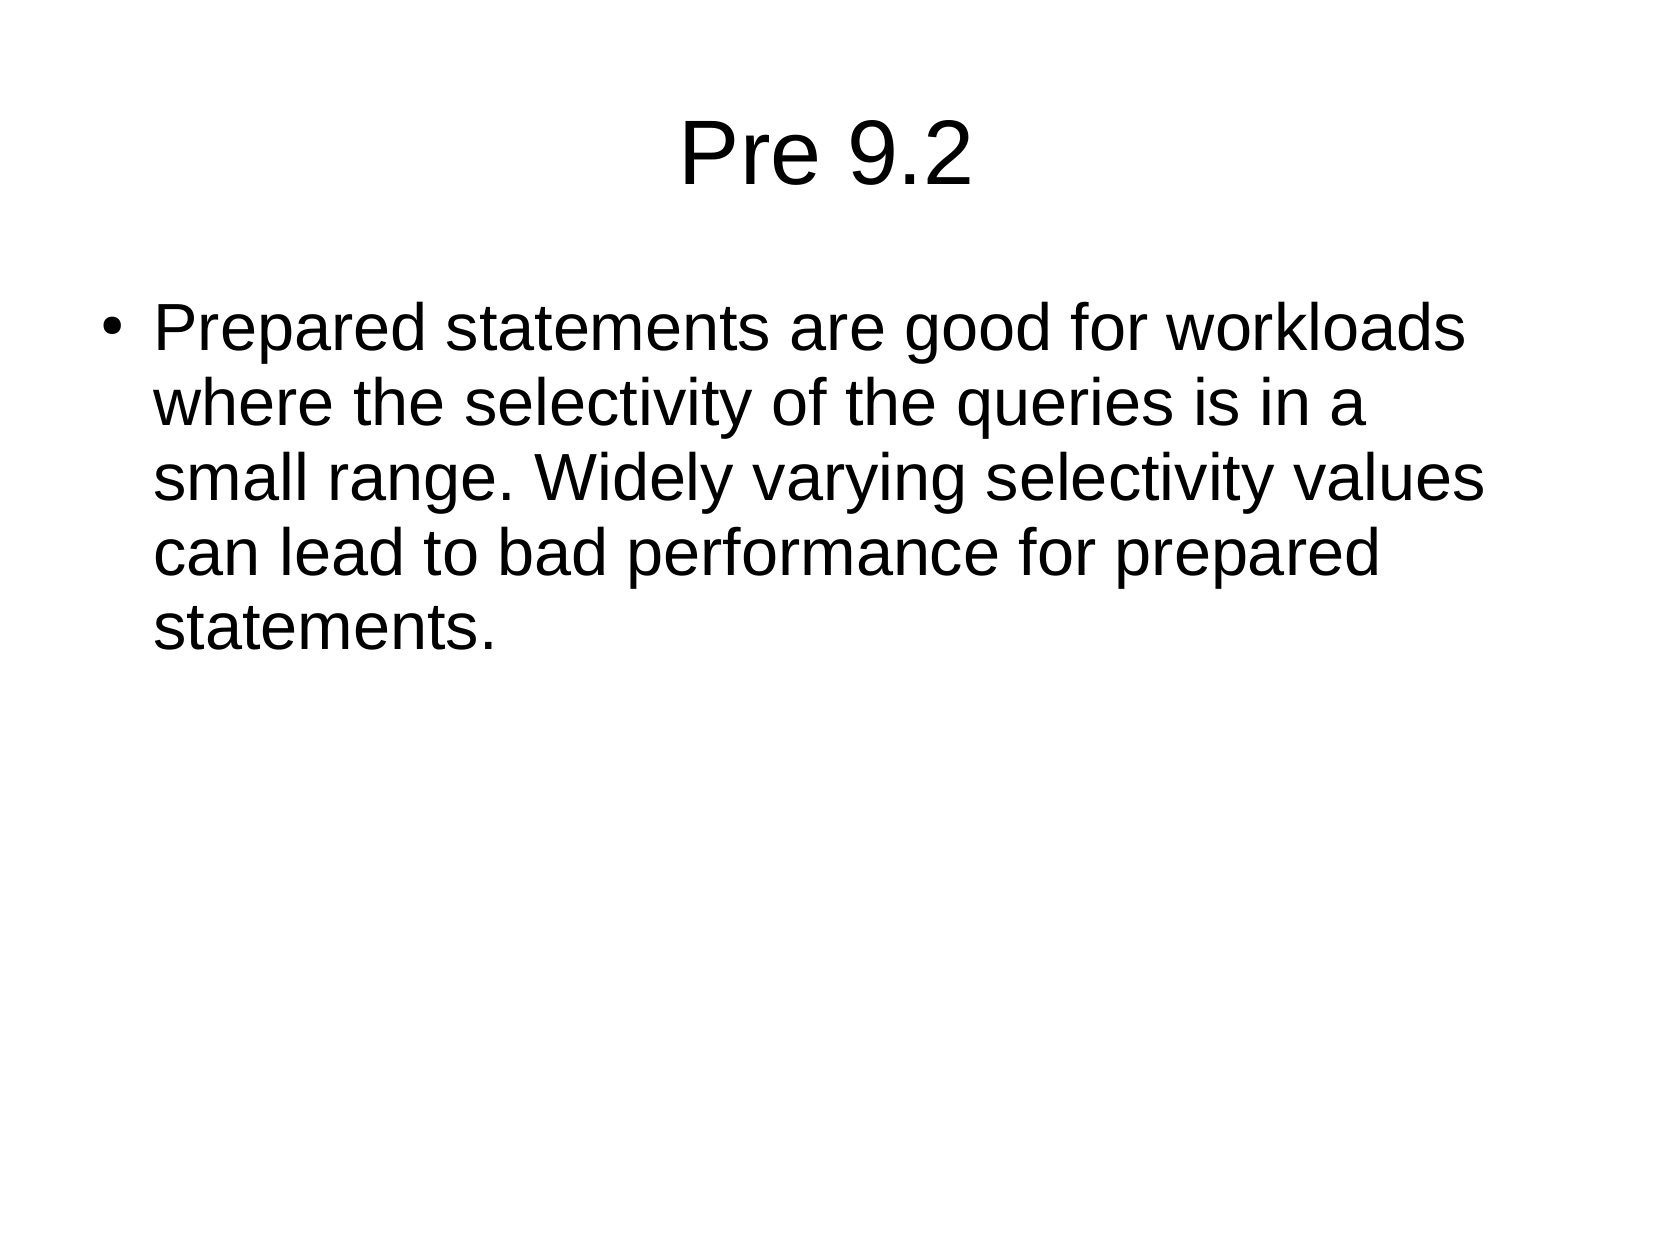

# Pre 9.2
Prepared statements are good for workloads where the selectivity of the queries is in a small range. Widely varying selectivity values can lead to bad performance for prepared statements.